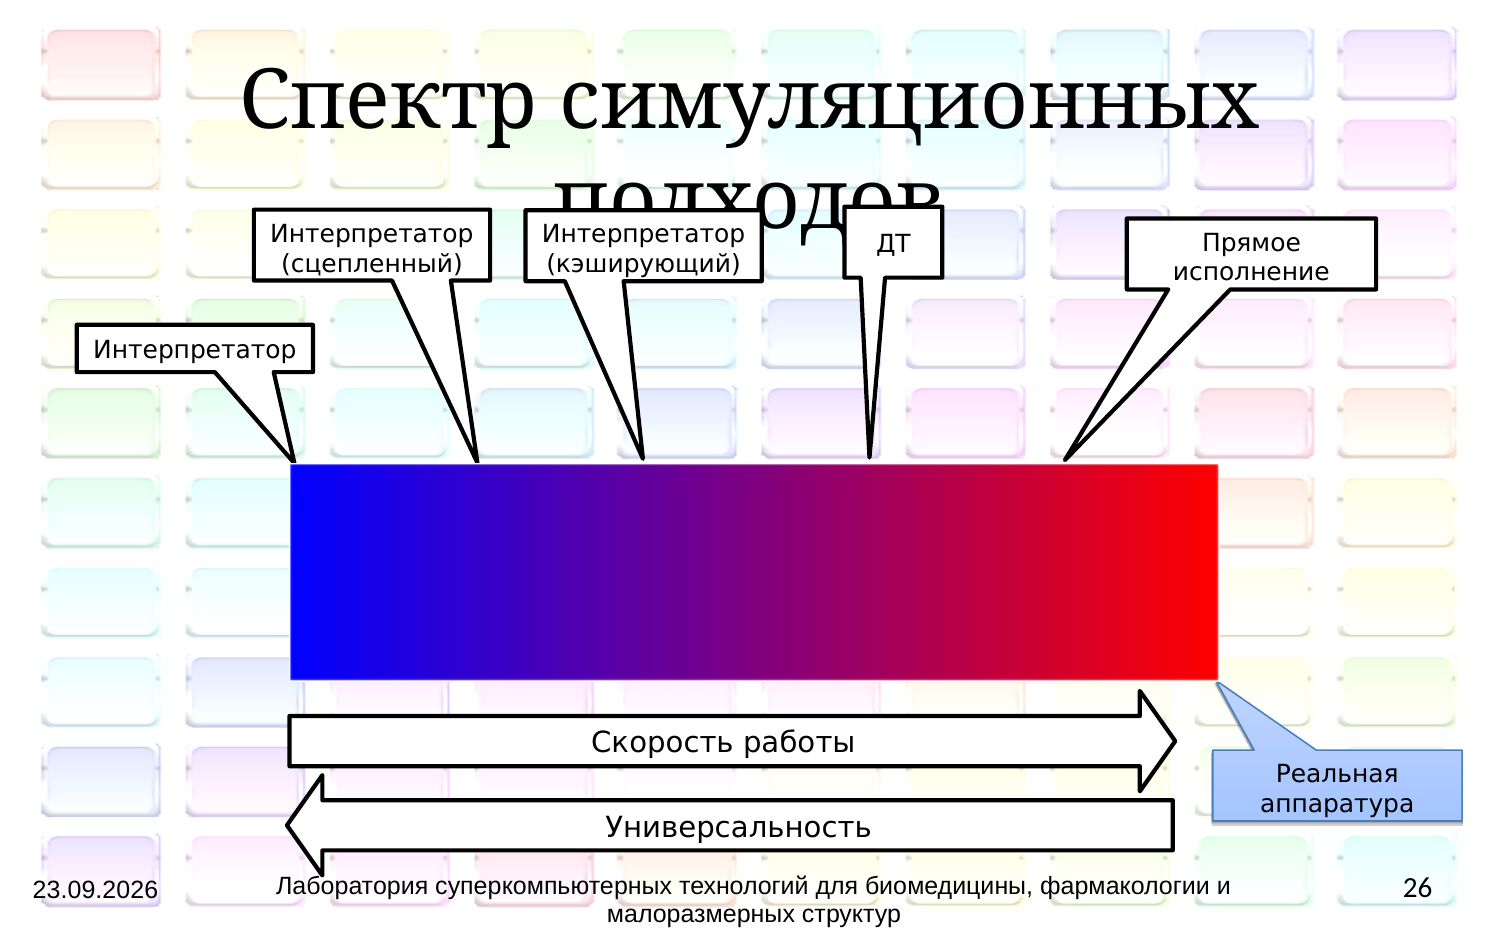

# Спектр симуляционных подходов
ДТ
Интерпретатор
(сцепленный)
Интерпретатор
(кэширующий)
Прямое исполнение
Интерпретатор
Скорость работы
Реальная аппаратура
Универсальность
Лаборатория суперкомпьютерных технологий для биомедицины, фармакологии и малоразмерных структур